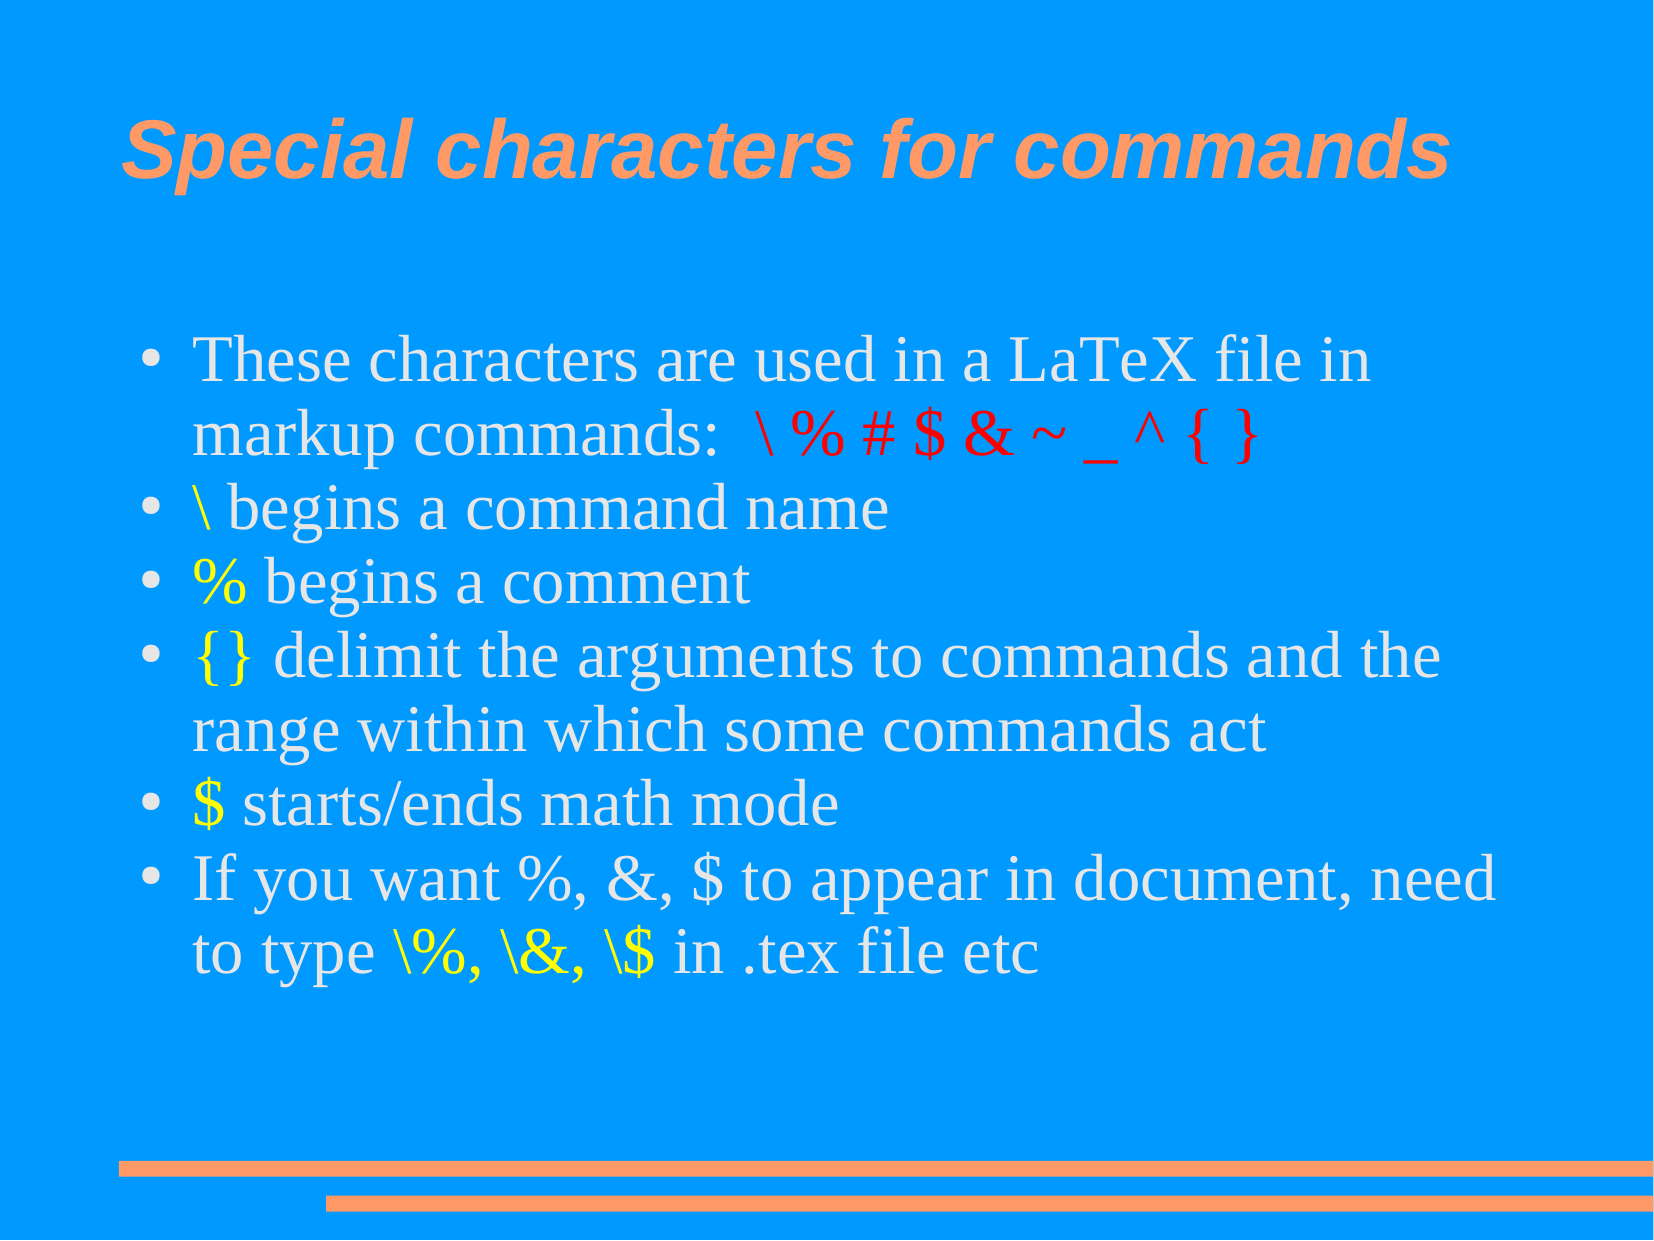

# Special characters for commands
These characters are used in a LaTeX file in markup commands: \ % # $ & ~ _ ^ { }
\ begins a command name
% begins a comment
{} delimit the arguments to commands and the range within which some commands act
$ starts/ends math mode
If you want %, &, $ to appear in document, need to type \%, \&, \$ in .tex file etc